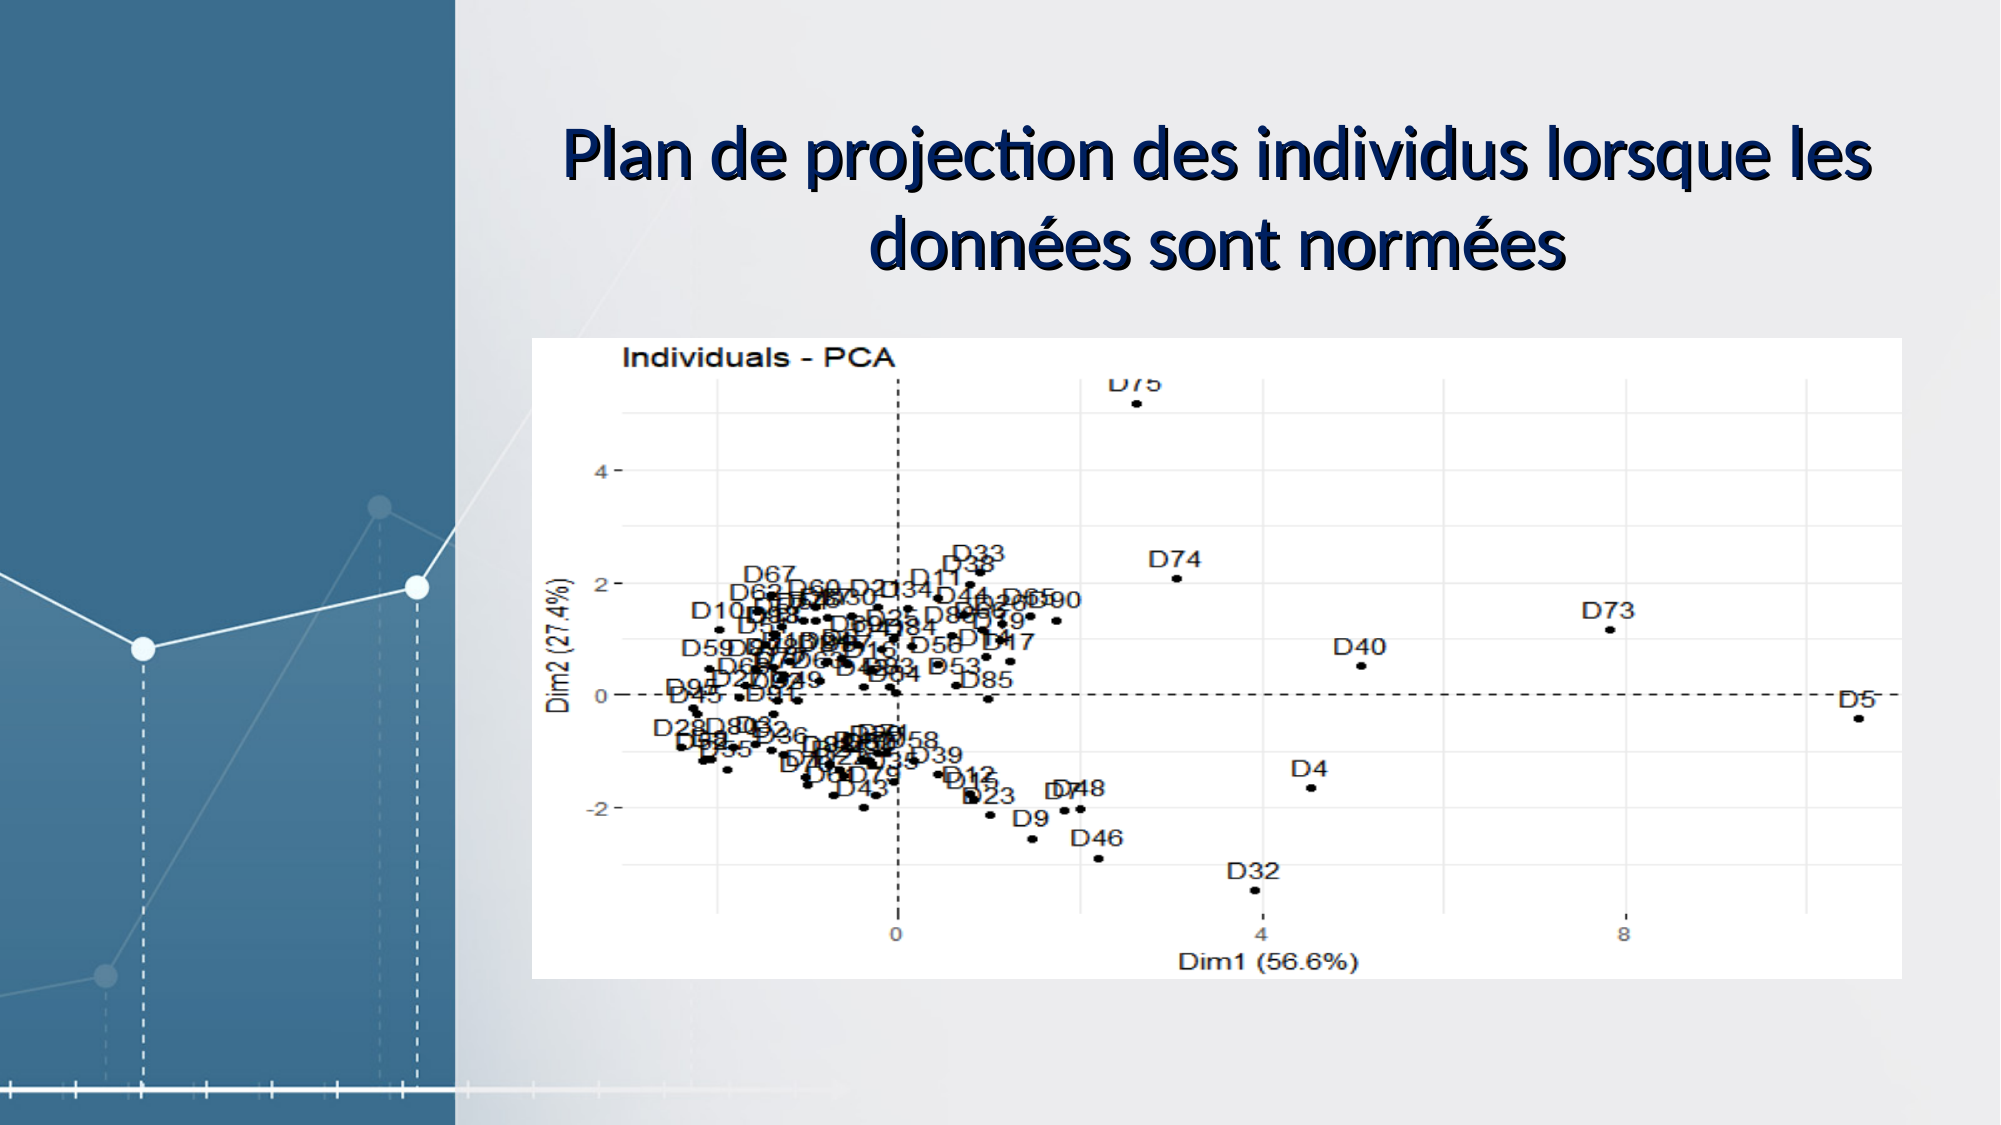

# Plan de projection des individus lorsque les données sont normées